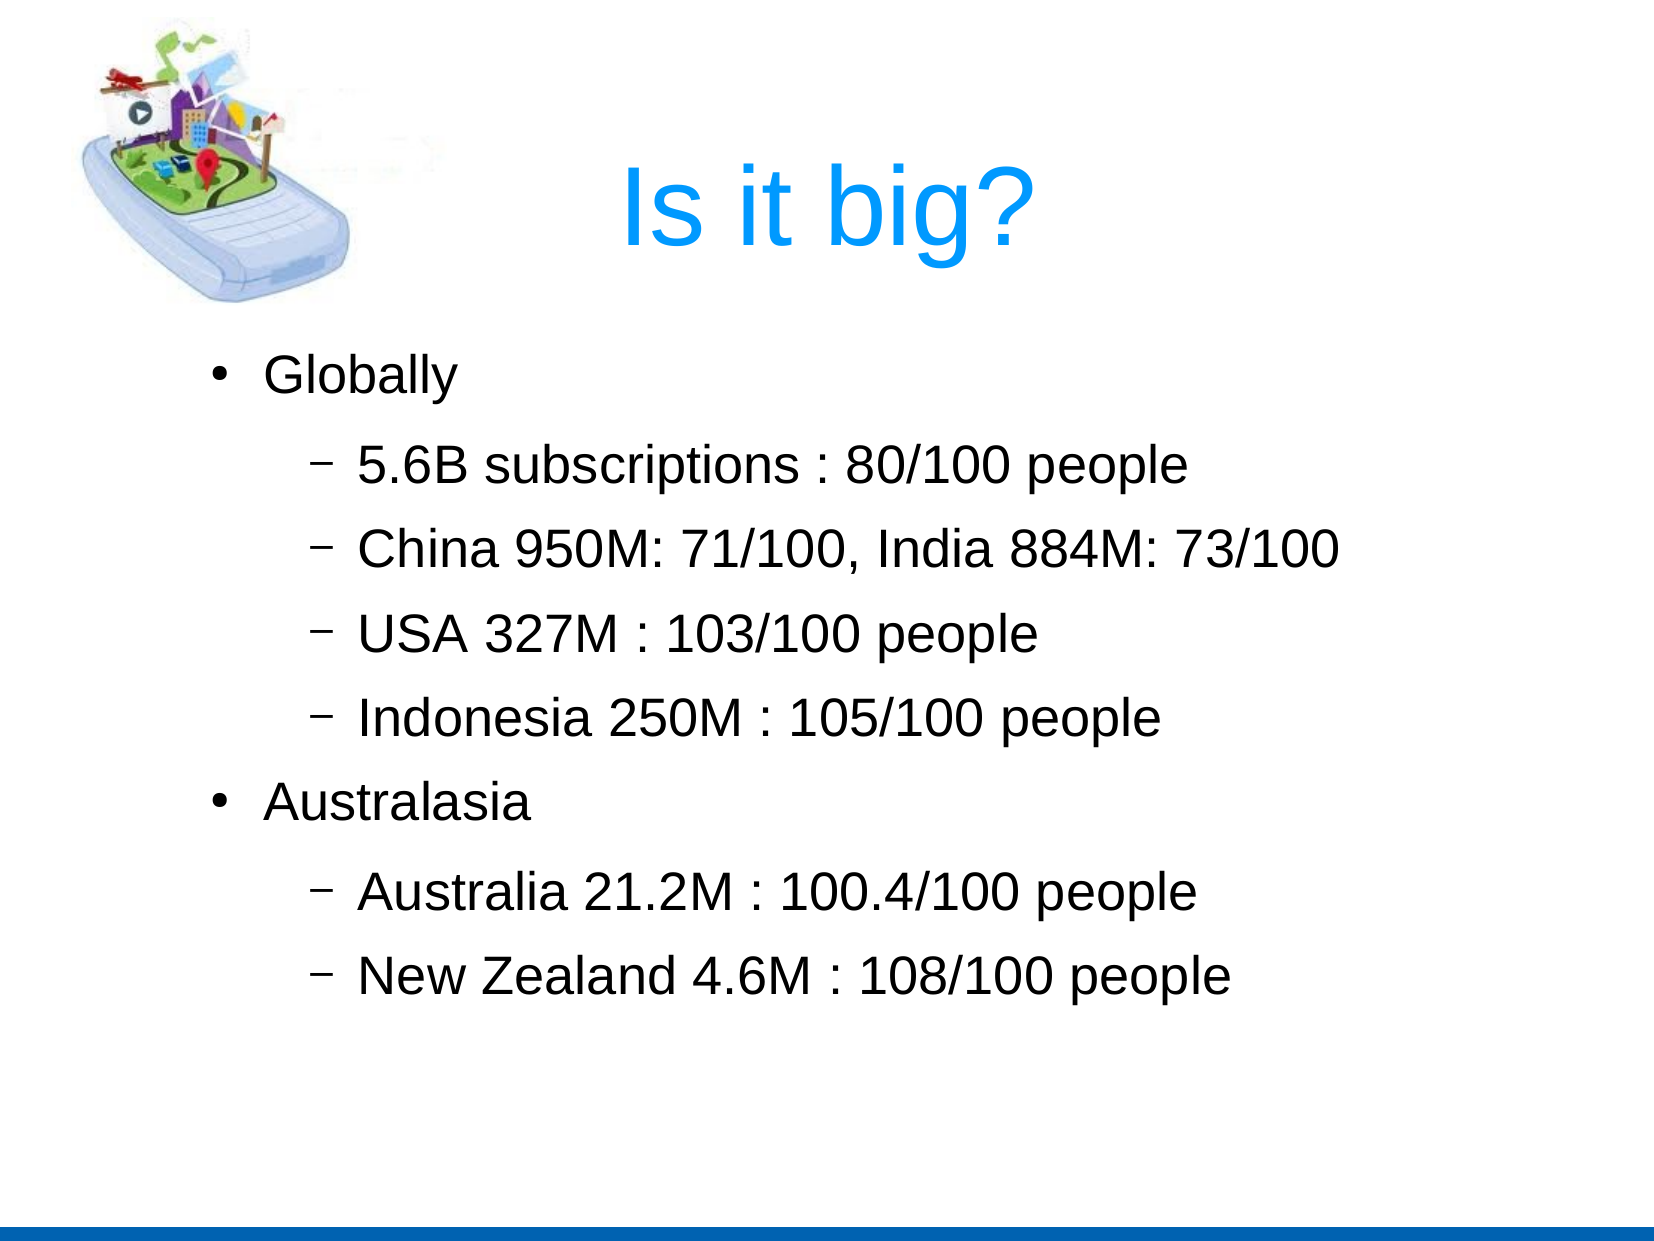

# Is it big?
Globally
5.6B subscriptions : 80/100 people
China 950M: 71/100, India 884M: 73/100
USA 327M : 103/100 people
Indonesia 250M : 105/100 people
Australasia
Australia 21.2M : 100.4/100 people
New Zealand 4.6M : 108/100 people